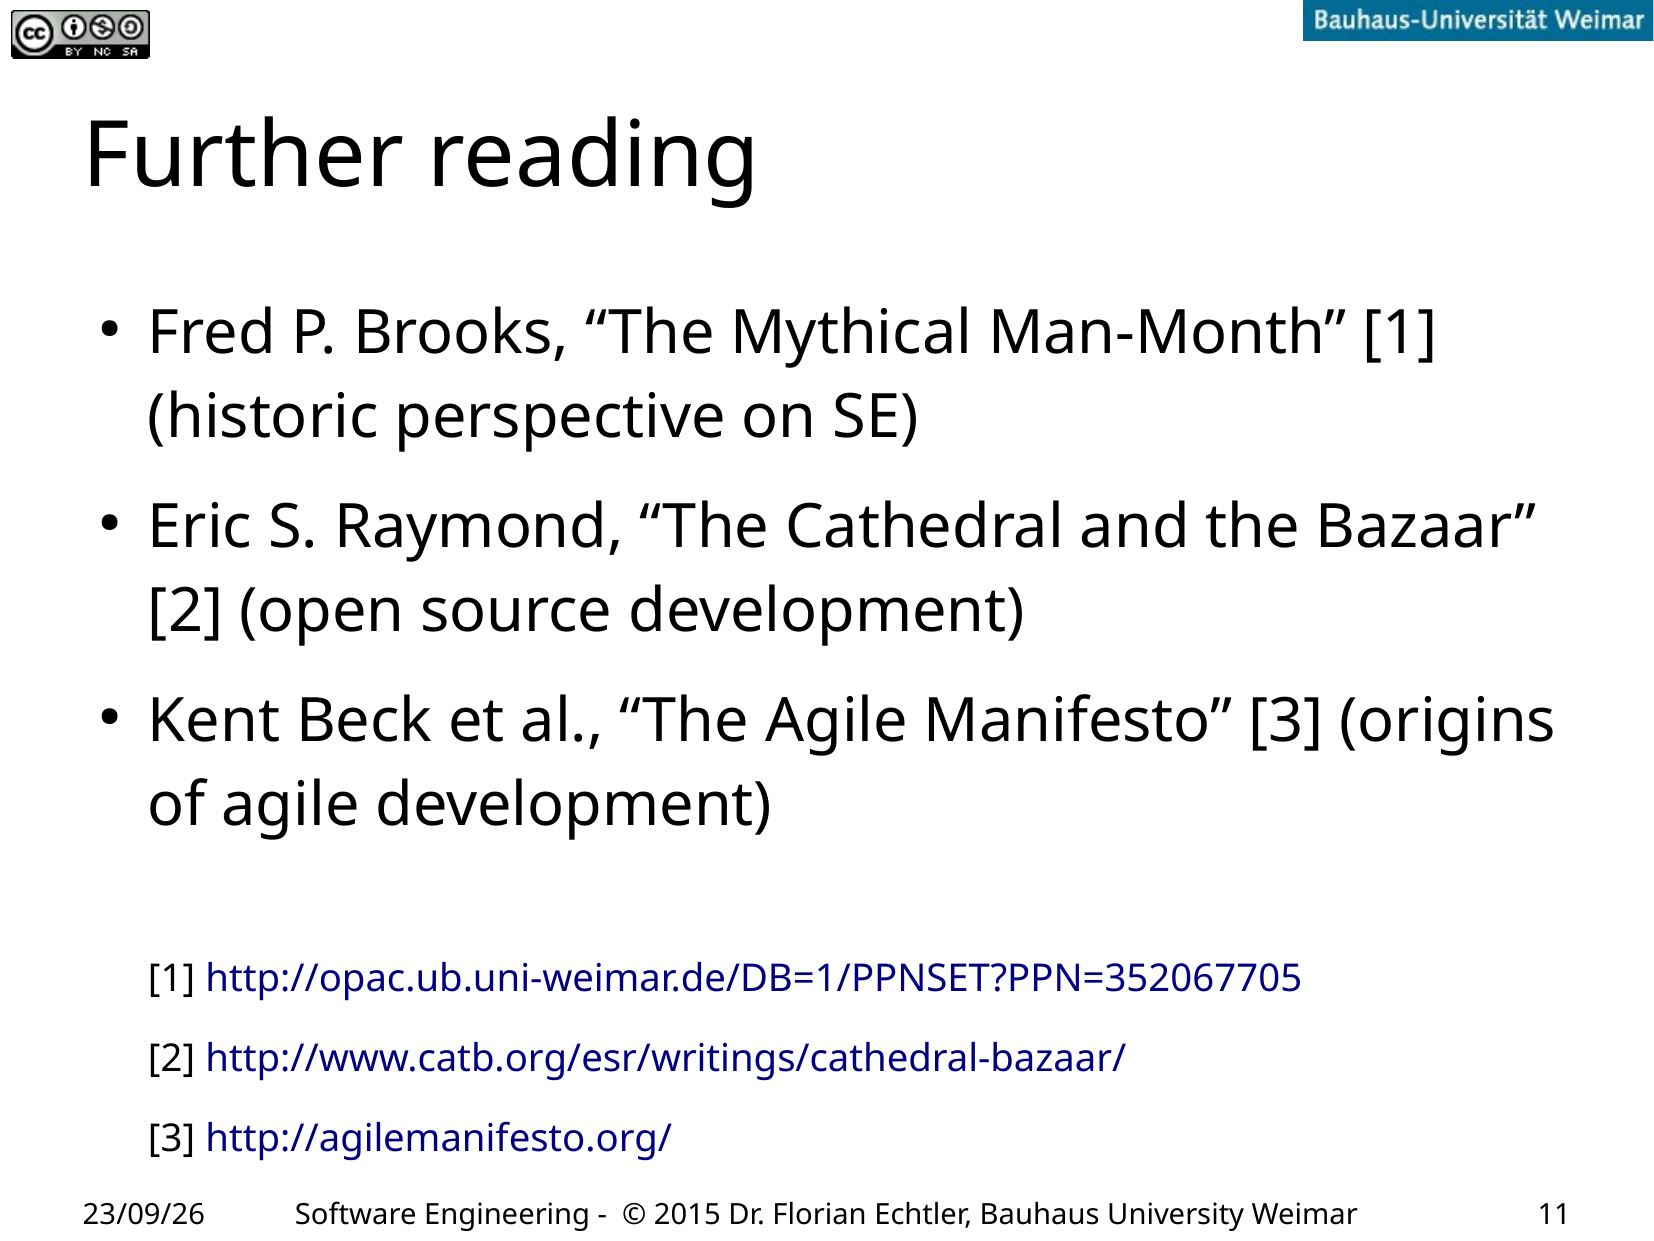

# Further reading
Fred P. Brooks, “The Mythical Man-Month” [1] (historic perspective on SE)
Eric S. Raymond, “The Cathedral and the Bazaar” [2] (open source development)
Kent Beck et al., “The Agile Manifesto” [3] (origins of agile development)
[1] http://opac.ub.uni-weimar.de/DB=1/PPNSET?PPN=352067705
[2] http://www.catb.org/esr/writings/cathedral-bazaar/
[3] http://agilemanifesto.org/
Software Engineering - © 2015 Dr. Florian Echtler, Bauhaus University Weimar
11